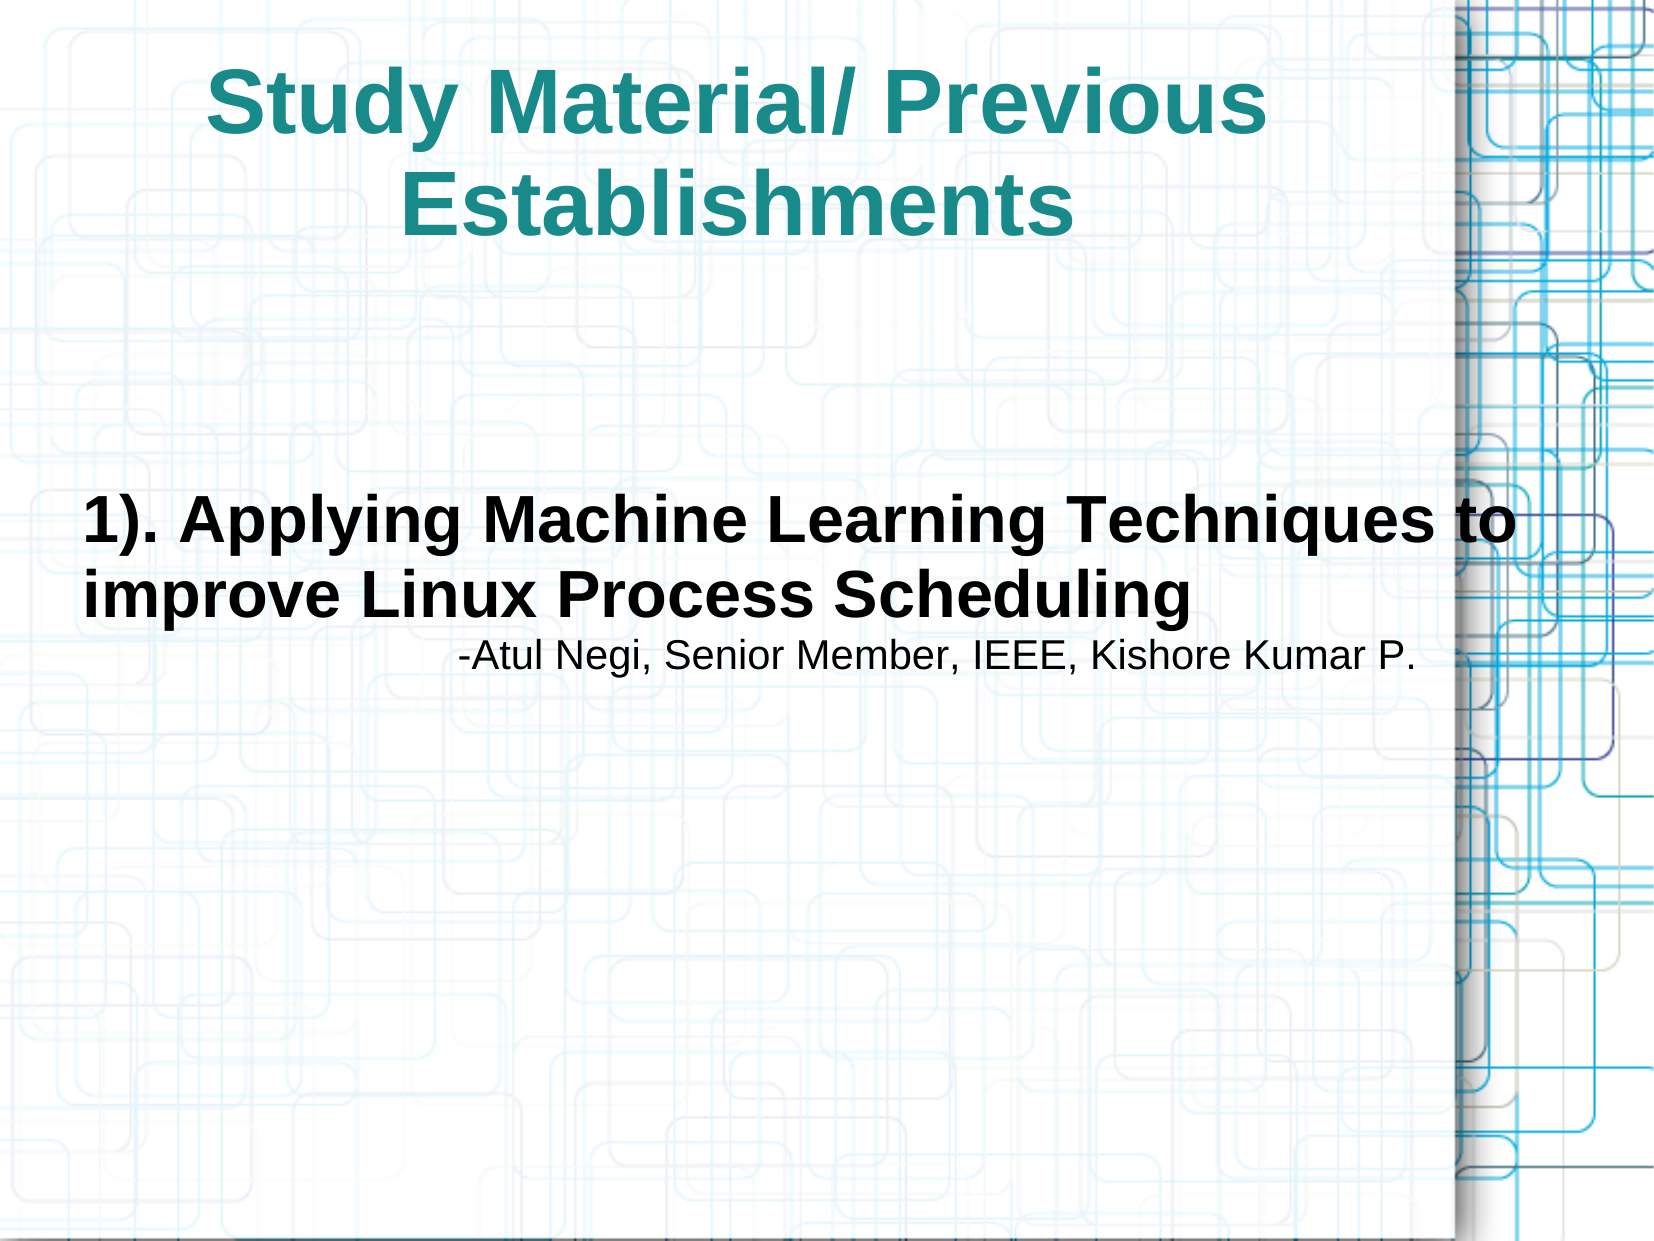

# Study Material/ Previous Establishments
1). Applying Machine Learning Techniques to improve Linux Process Scheduling
					-Atul Negi, Senior Member, IEEE, Kishore Kumar P.